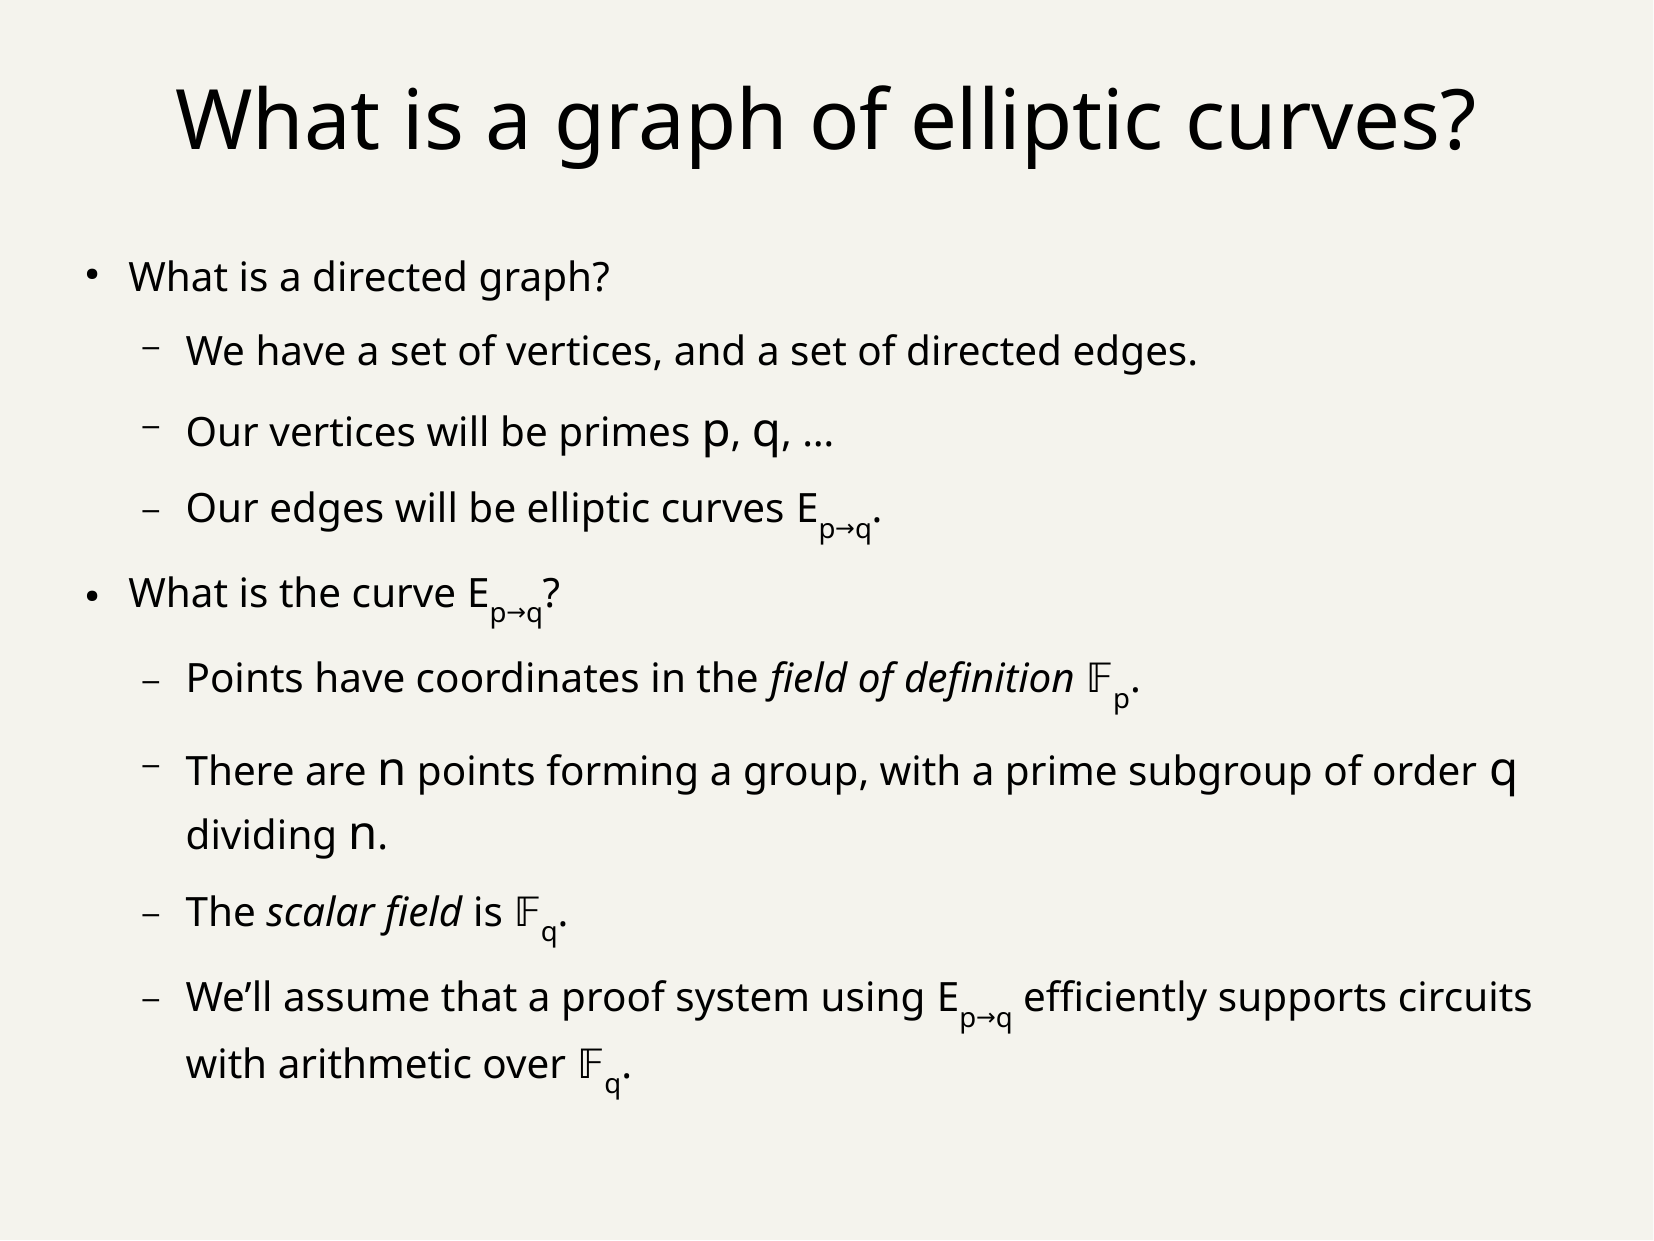

# What is a graph of elliptic curves?
What is a directed graph?
We have a set of vertices, and a set of directed edges.
Our vertices will be primes p, q, …
Our edges will be elliptic curves Ep→q.
What is the curve Ep→q?
Points have coordinates in the field of definition 𝔽p.
There are n points forming a group, with a prime subgroup of order q dividing n.
The scalar field is 𝔽q.
We’ll assume that a proof system using Ep→q efficiently supports circuits with arithmetic over 𝔽q.